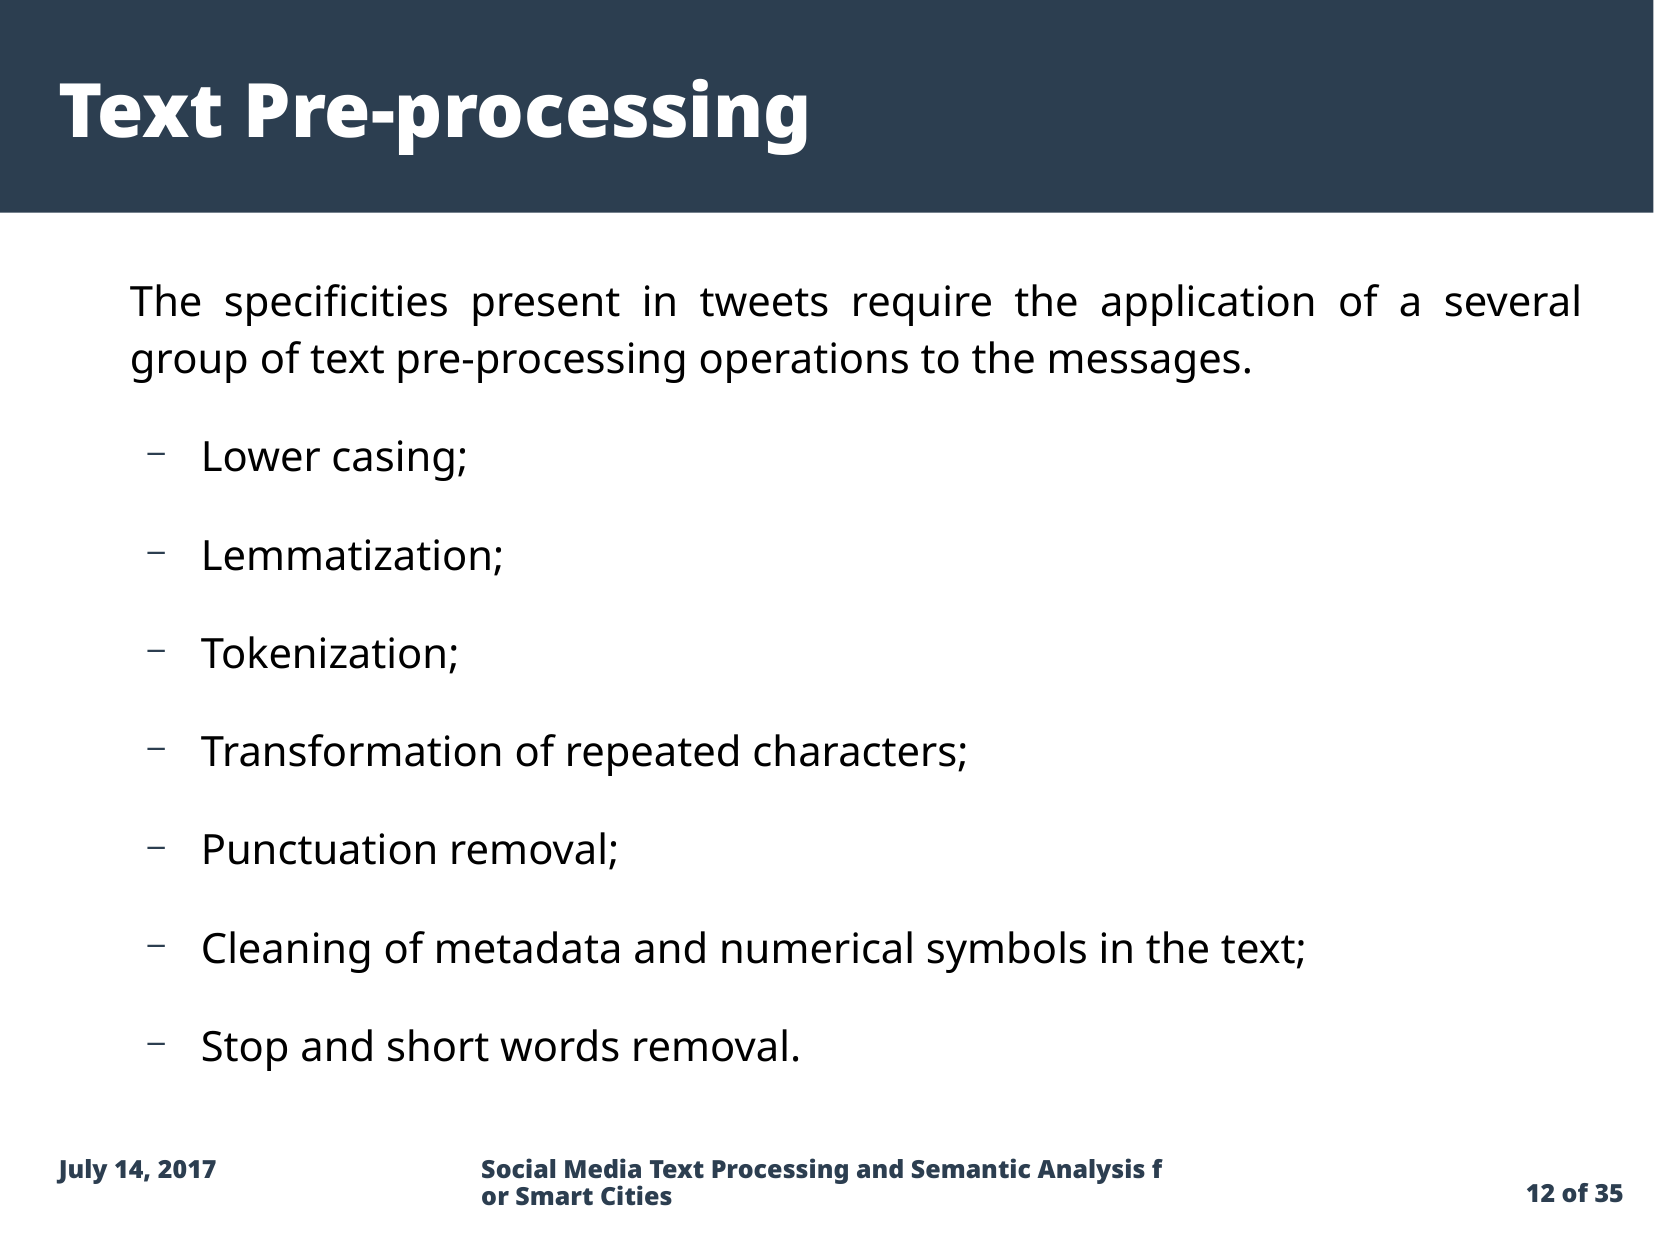

# Text Pre-processing
The specificities present in tweets require the application of a several group of text pre-processing operations to the messages.
Lower casing;
Lemmatization;
Tokenization;
Transformation of repeated characters;
Punctuation removal;
Cleaning of metadata and numerical symbols in the text;
Stop and short words removal.
July 14, 2017
Social Media Text Processing and Semantic Analysis for Smart Cities
12